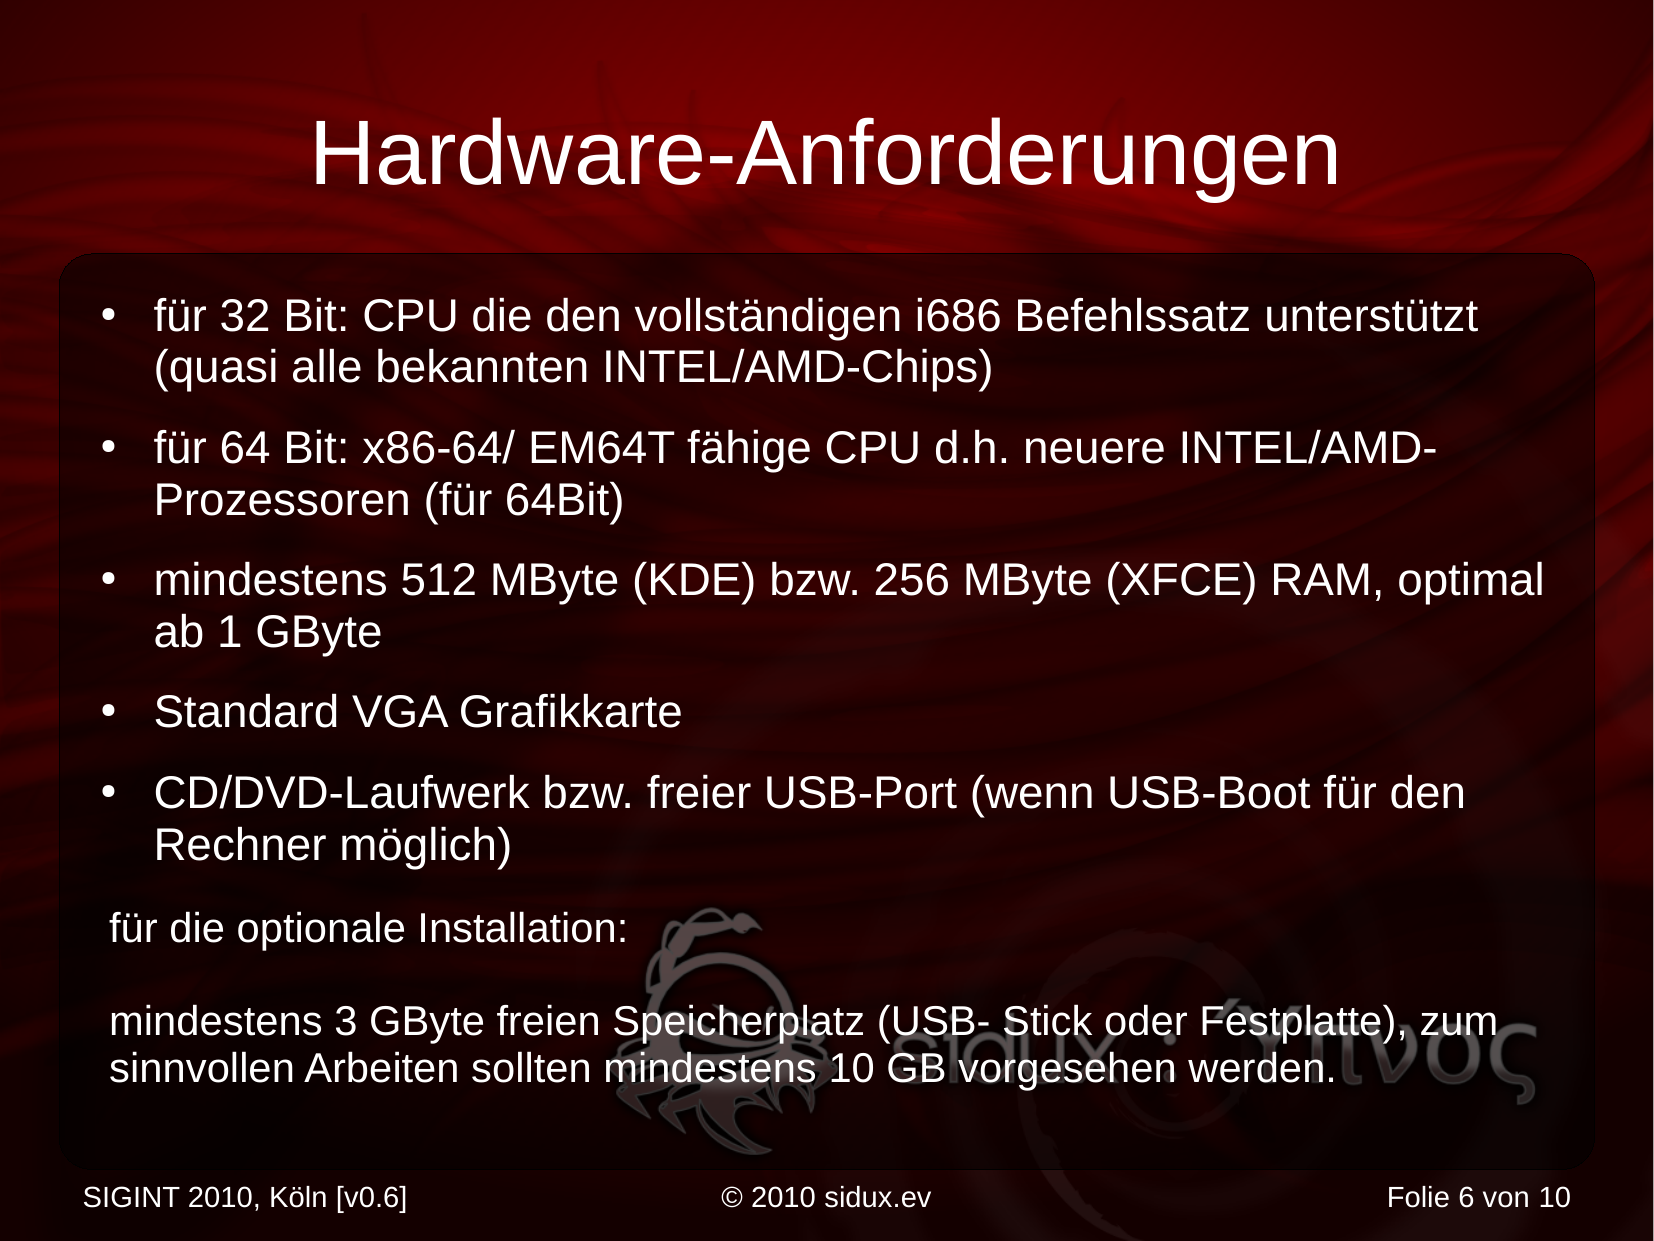

# Hardware-Anforderungen
für 32 Bit: CPU die den vollständigen i686 Befehlssatz unterstützt (quasi alle bekannten INTEL/AMD-Chips)
für 64 Bit: x86-64/ EM64T fähige CPU d.h. neuere INTEL/AMD-Prozessoren (für 64Bit)
mindestens 512 MByte (KDE) bzw. 256 MByte (XFCE) RAM, optimal ab 1 GByte
Standard VGA Grafikkarte
CD/DVD-Laufwerk bzw. freier USB-Port (wenn USB-Boot für den Rechner möglich)
für die optionale Installation:
mindestens 3 GByte freien Speicherplatz (USB- Stick oder Festplatte), zum sinnvollen Arbeiten sollten mindestens 10 GB vorgesehen werden.
6